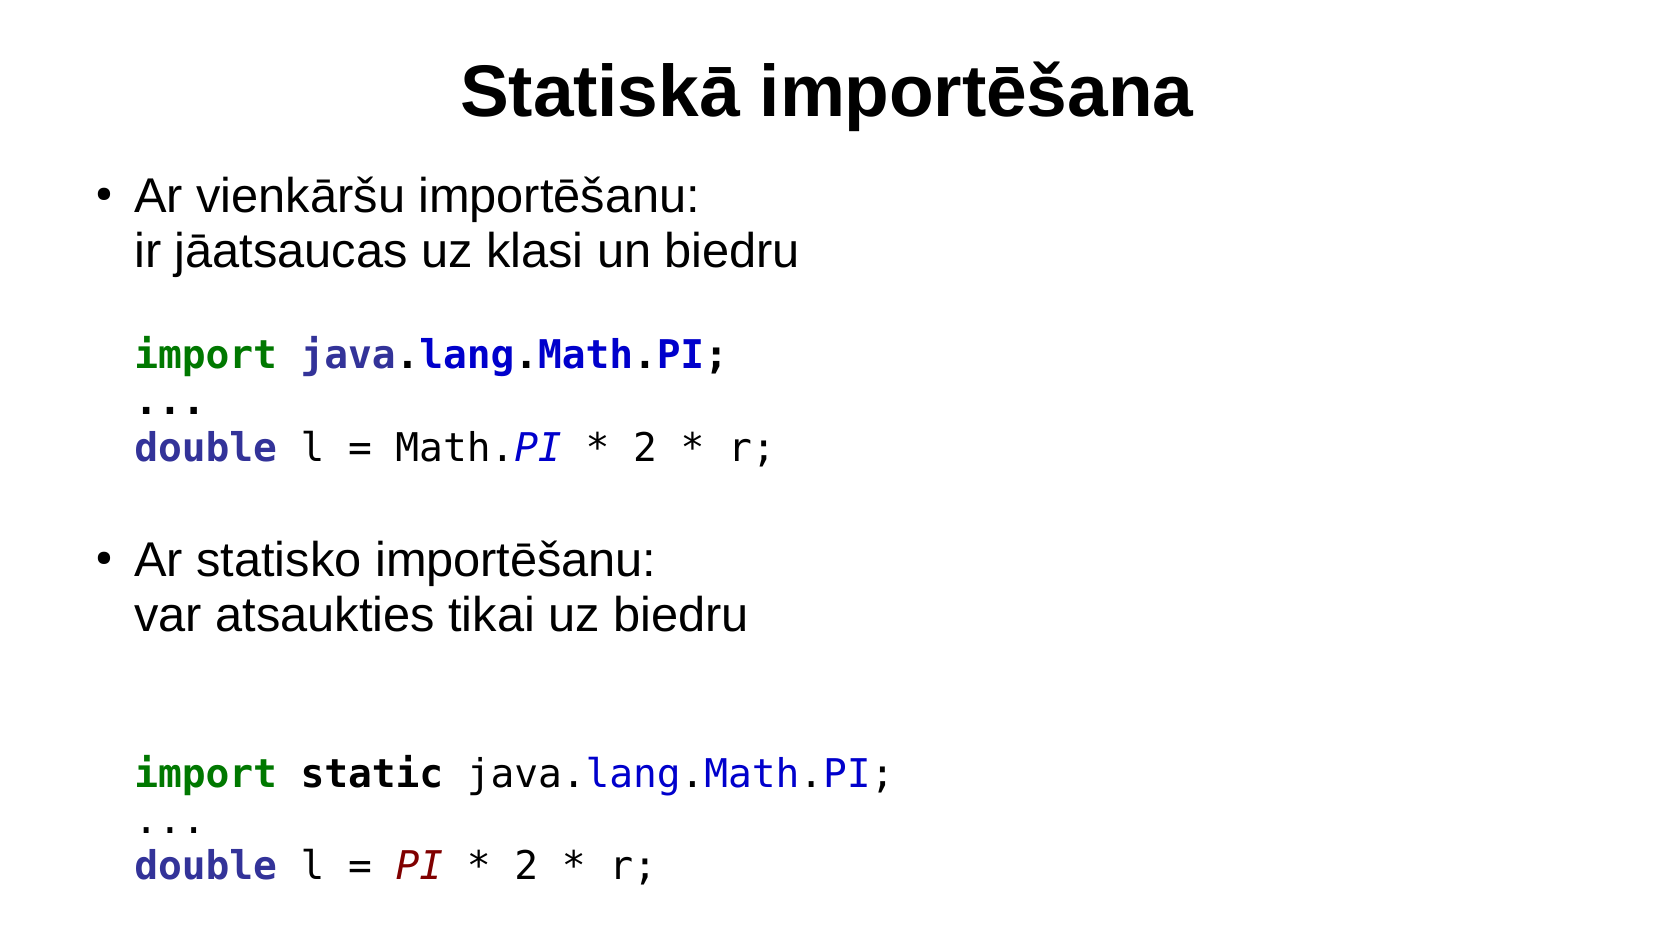

# Statiskā importēšana
Ar vienkāršu importēšanu:
ir jāatsaucas uz klasi un biedru
import java.lang.Math.PI;
...
double l = Math.PI * 2 * r;
Ar statisko importēšanu:
var atsaukties tikai uz biedru
import static java.lang.Math.PI;
...
double l = PI * 2 * r;